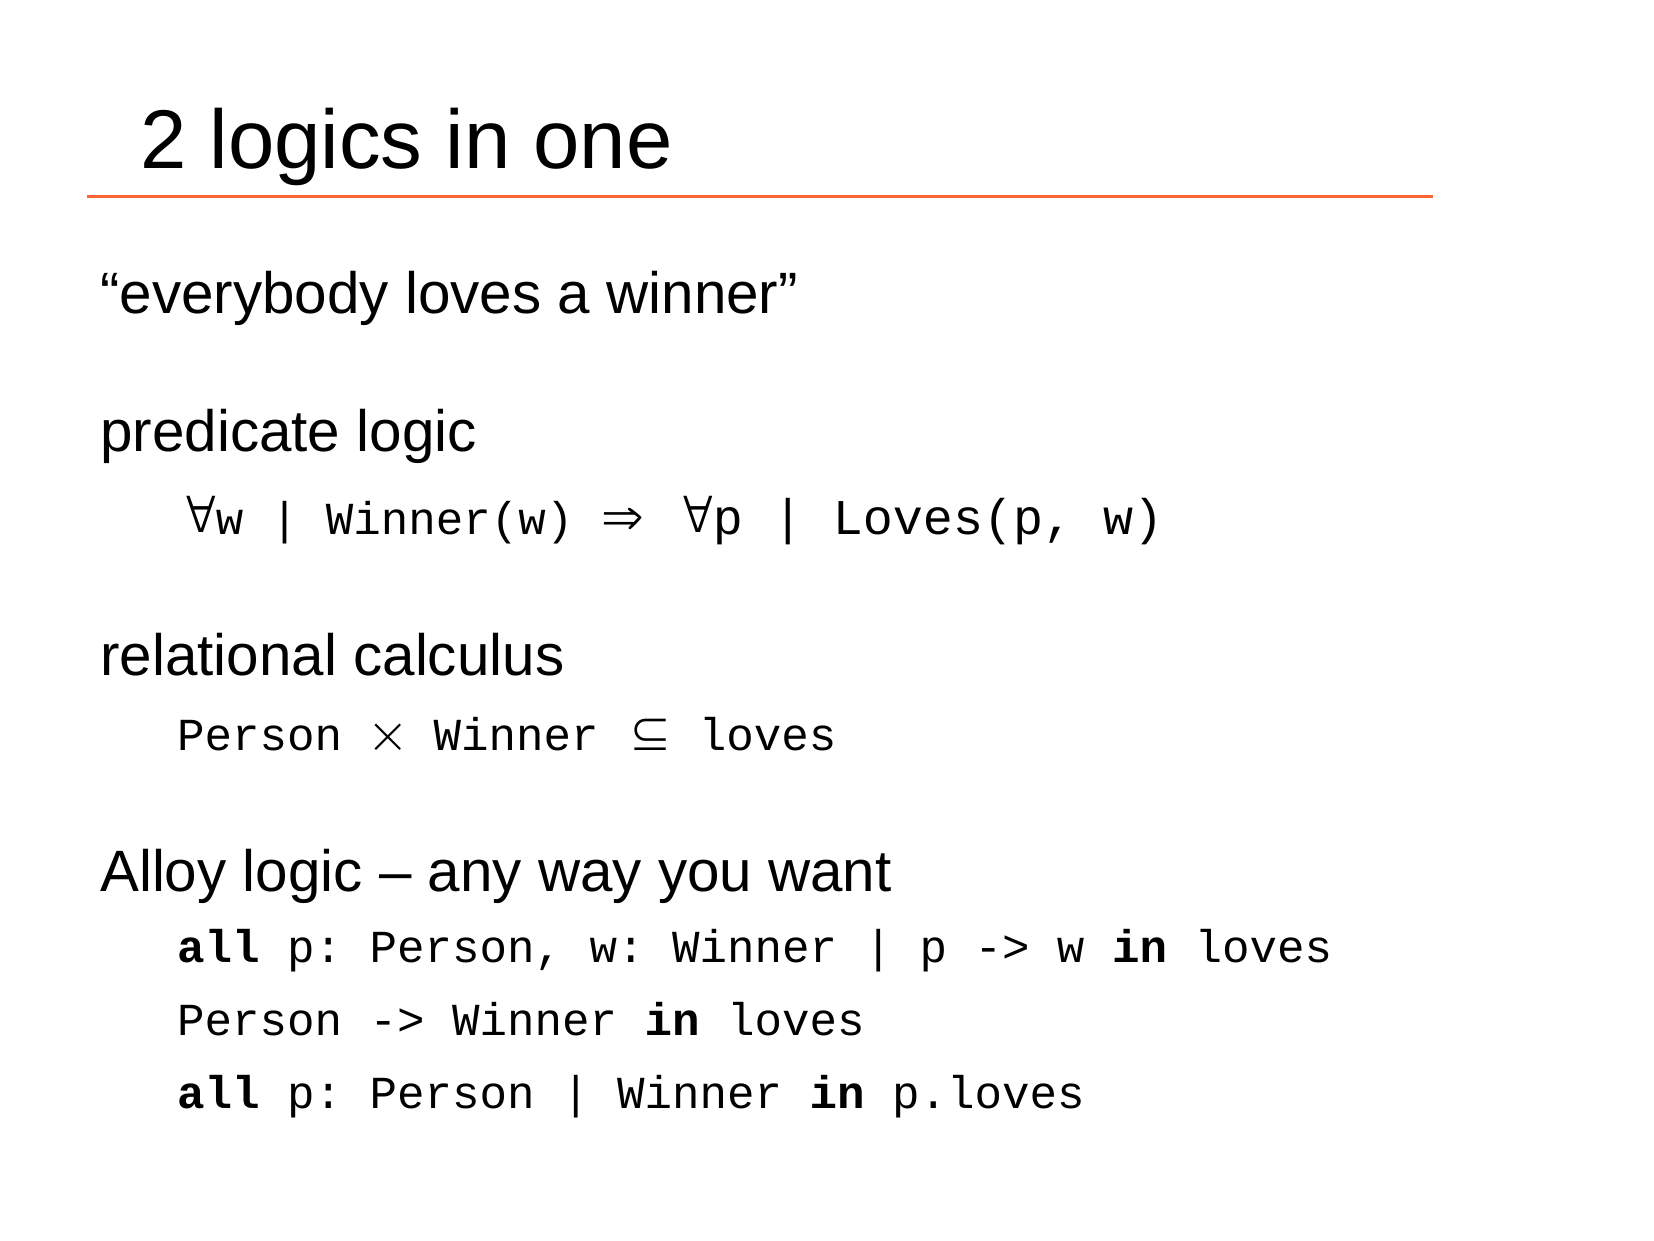

# 2 logics in one
“everybody loves a winner”
predicate logic
w | Winner(w)  p | Loves(p, w)
relational calculus
Person  Winner  loves
Alloy logic – any way you want
all p: Person, w: Winner | p -> w in loves
Person -> Winner in loves
all p: Person | Winner in p.loves